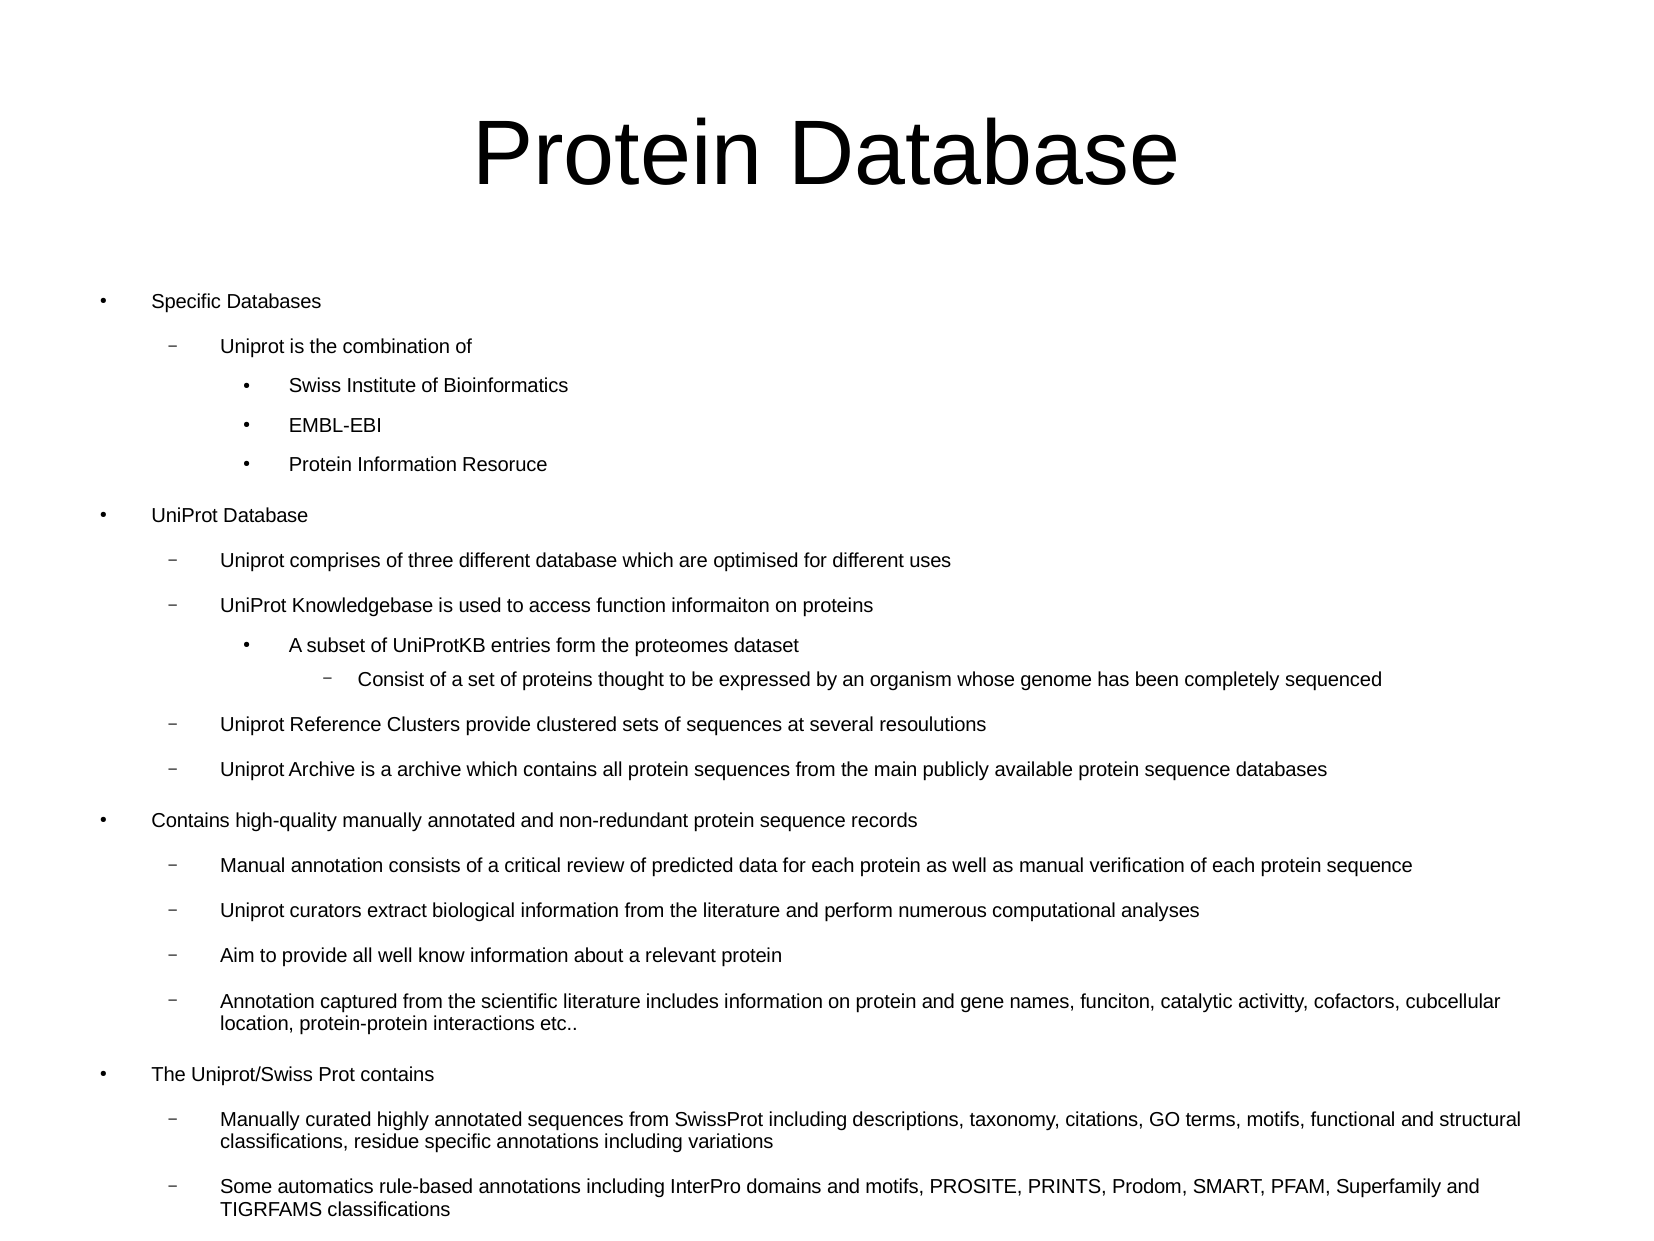

# Protein Database
Specific Databases
Uniprot is the combination of
Swiss Institute of Bioinformatics
EMBL-EBI
Protein Information Resoruce
UniProt Database
Uniprot comprises of three different database which are optimised for different uses
UniProt Knowledgebase is used to access function informaiton on proteins
A subset of UniProtKB entries form the proteomes dataset
Consist of a set of proteins thought to be expressed by an organism whose genome has been completely sequenced
Uniprot Reference Clusters provide clustered sets of sequences at several resoulutions
Uniprot Archive is a archive which contains all protein sequences from the main publicly available protein sequence databases
Contains high-quality manually annotated and non-redundant protein sequence records
Manual annotation consists of a critical review of predicted data for each protein as well as manual verification of each protein sequence
Uniprot curators extract biological information from the literature and perform numerous computational analyses
Aim to provide all well know information about a relevant protein
Annotation captured from the scientific literature includes information on protein and gene names, funciton, catalytic activitty, cofactors, cubcellular location, protein-protein interactions etc..
The Uniprot/Swiss Prot contains
Manually curated highly annotated sequences from SwissProt including descriptions, taxonomy, citations, GO terms, motifs, functional and structural classifications, residue specific annotations including variations
Some automatics rule-based annotations including InterPro domains and motifs, PROSITE, PRINTS, Prodom, SMART, PFAM, Superfamily and TIGRFAMS classifications